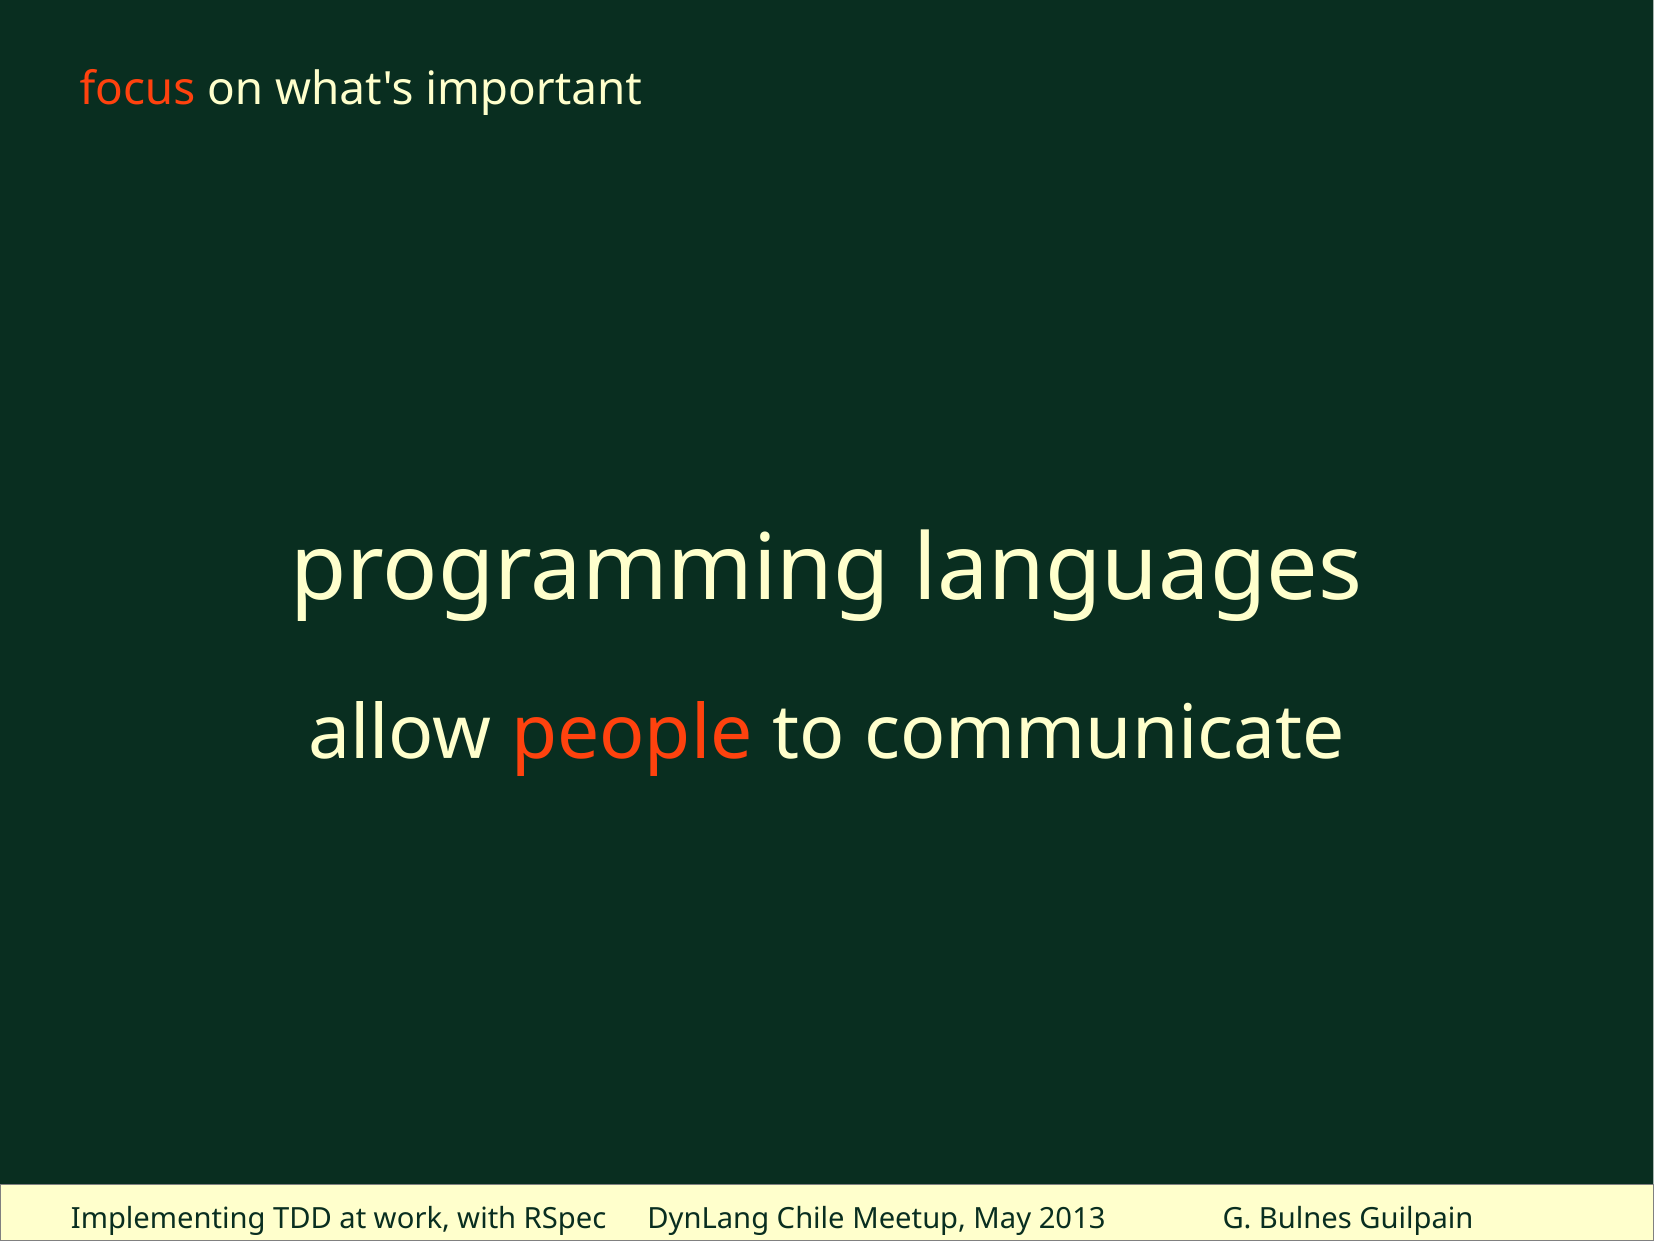

focus on what's important
# programming languages
allow people to communicate
Implementing TDD at work, with RSpec
DynLang Chile Meetup, May 2013
G. Bulnes Guilpain